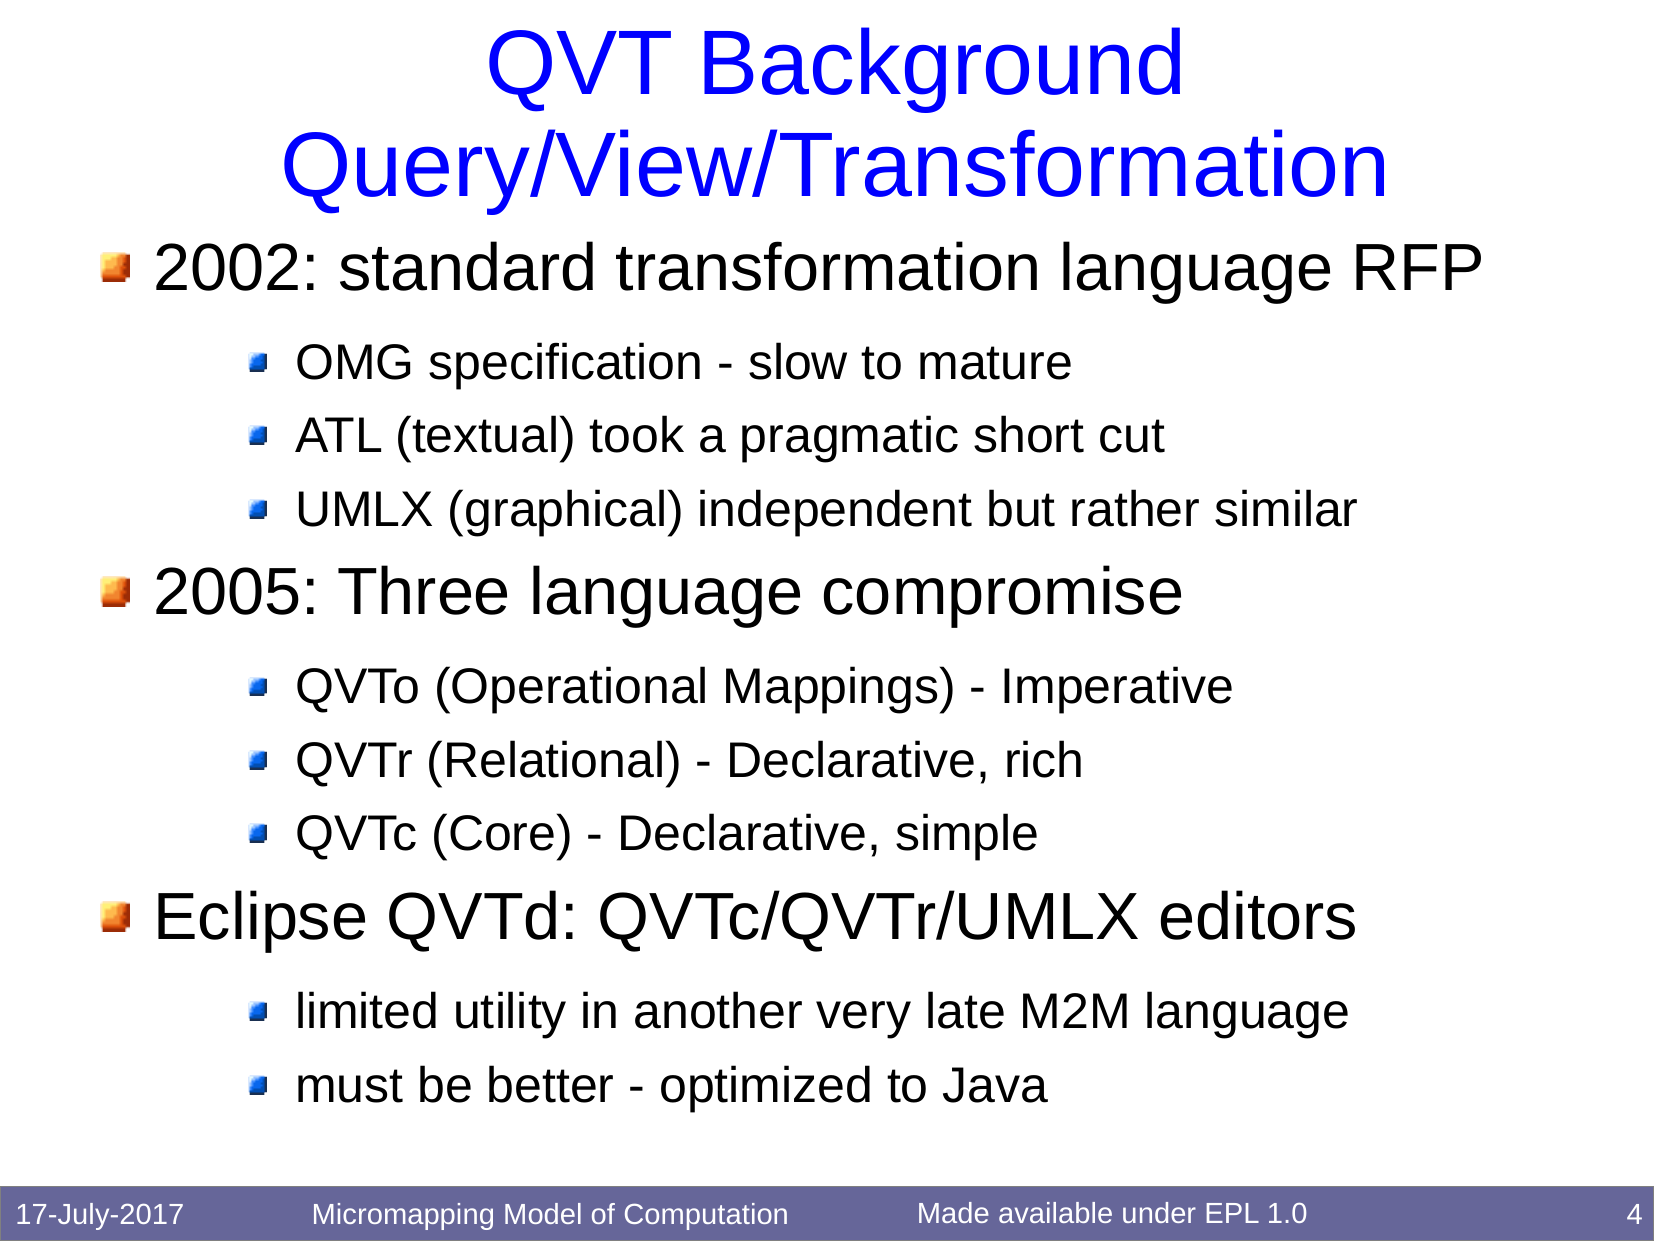

# QVT Background Query/View/Transformation
2002: standard transformation language RFP
OMG specification - slow to mature
ATL (textual) took a pragmatic short cut
UMLX (graphical) independent but rather similar
2005: Three language compromise
QVTo (Operational Mappings) - Imperative
QVTr (Relational) - Declarative, rich
QVTc (Core) - Declarative, simple
Eclipse QVTd: QVTc/QVTr/UMLX editors
limited utility in another very late M2M language
must be better - optimized to Java
17-July-2017
Micromapping Model of Computation
4